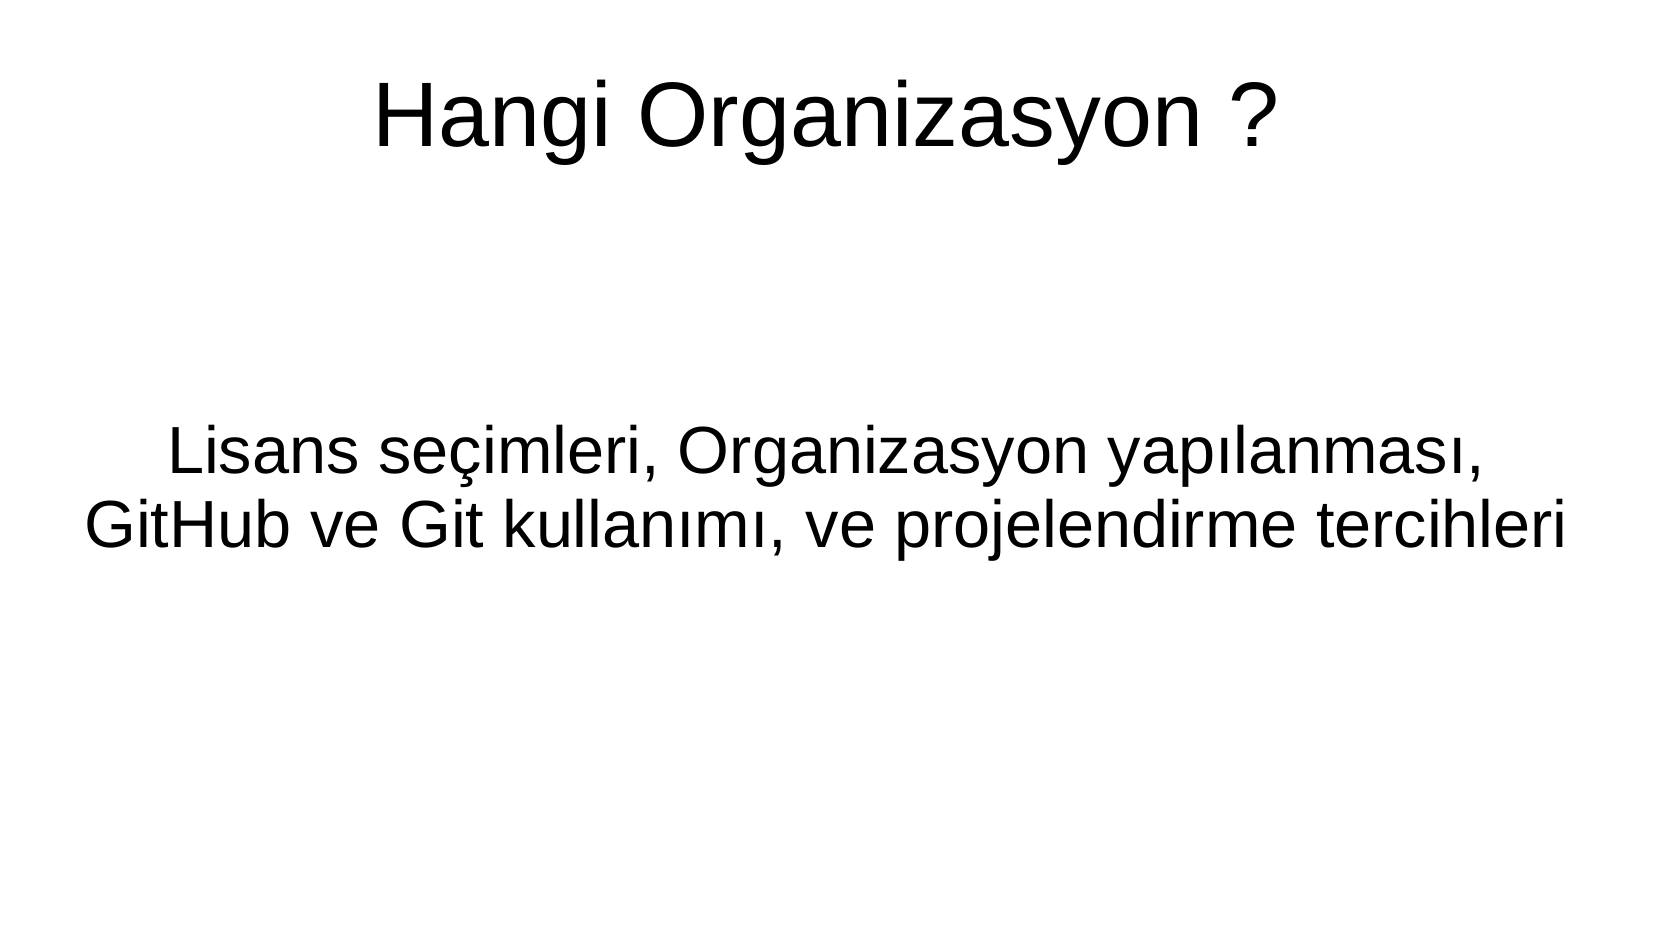

# Hangi Organizasyon ?
Lisans seçimleri, Organizasyon yapılanması, GitHub ve Git kullanımı, ve projelendirme tercihleri